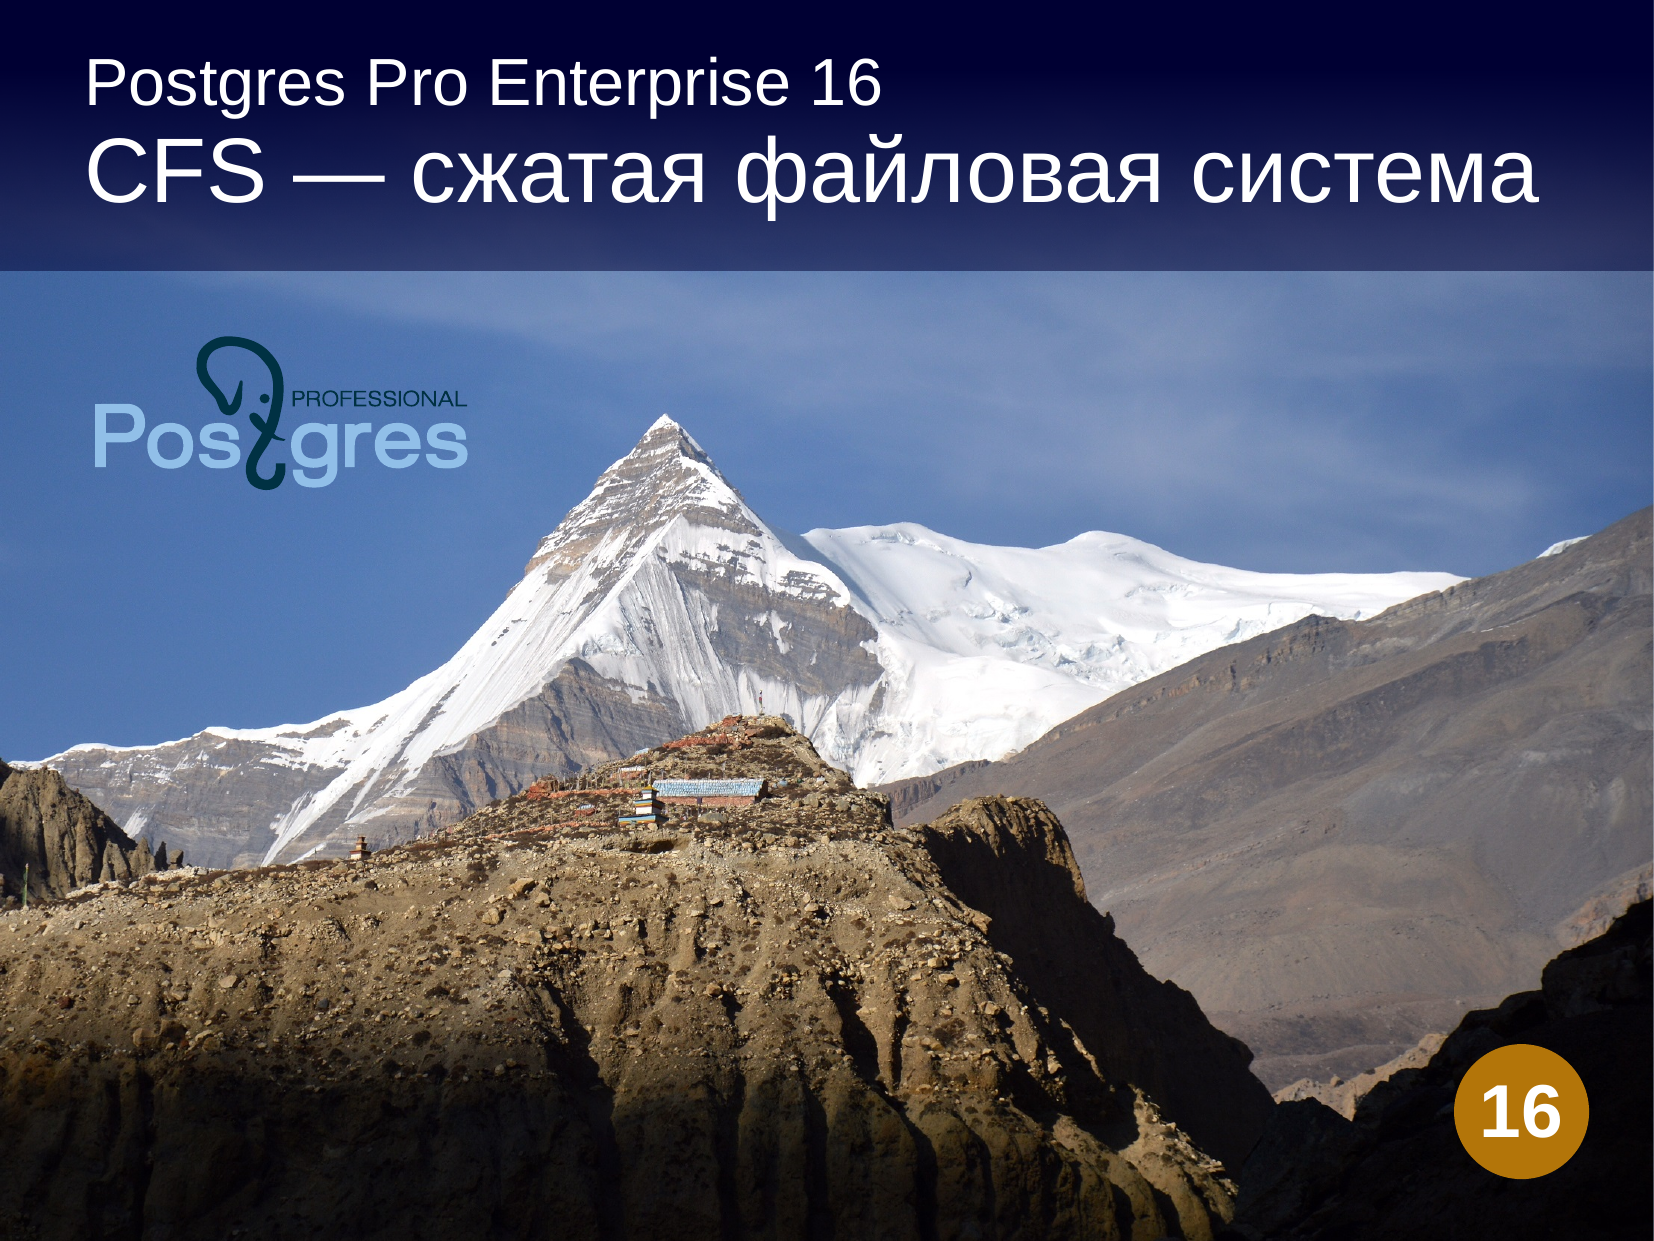

# Postgres Pro Enterprise 16 CFS — сжатая файловая система
16